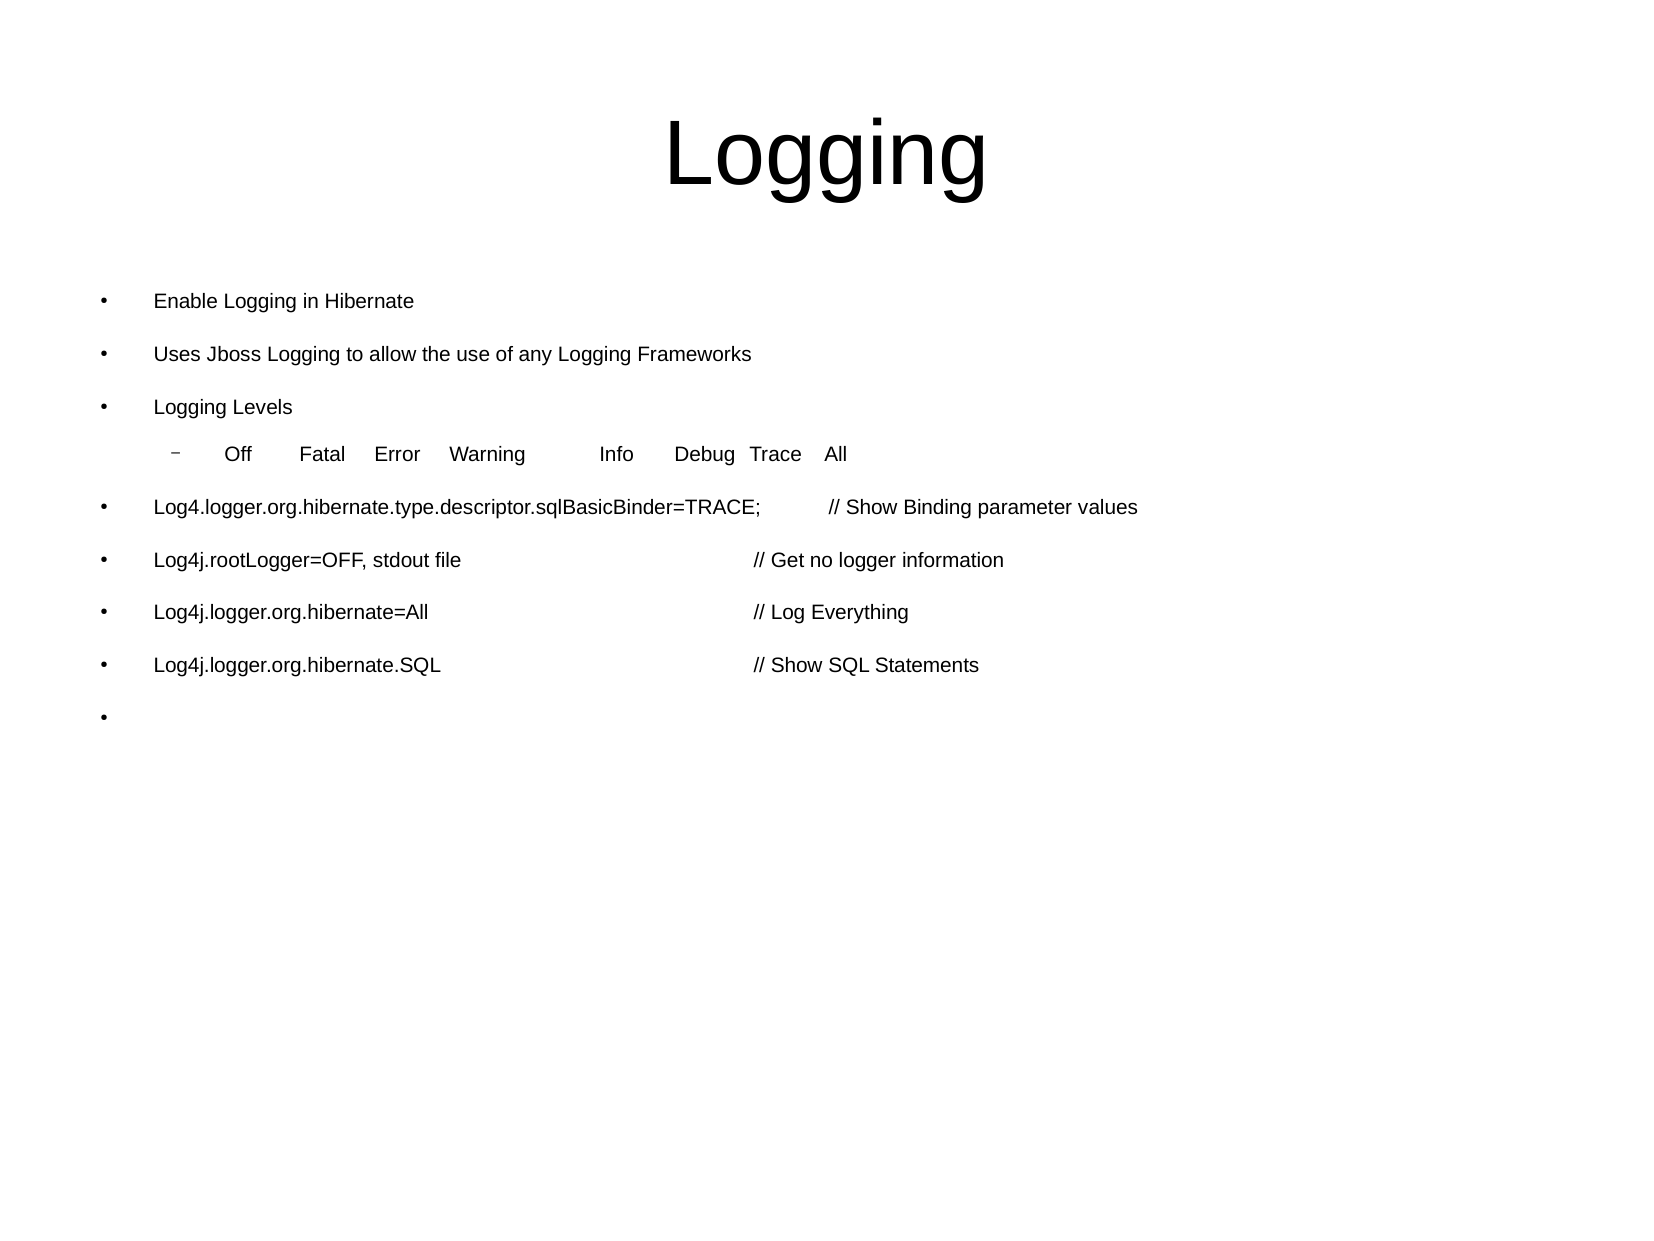

# Logging
Enable Logging in Hibernate
Uses Jboss Logging to allow the use of any Logging Frameworks
Logging Levels
Off	Fatal	Error	Warning	Info	Debug	Trace	All
Log4.logger.org.hibernate.type.descriptor.sqlBasicBinder=TRACE;	// Show Binding parameter values
Log4j.rootLogger=OFF, stdout file				// Get no logger information
Log4j.logger.org.hibernate=All					// Log Everything
Log4j.logger.org.hibernate.SQL					// Show SQL Statements